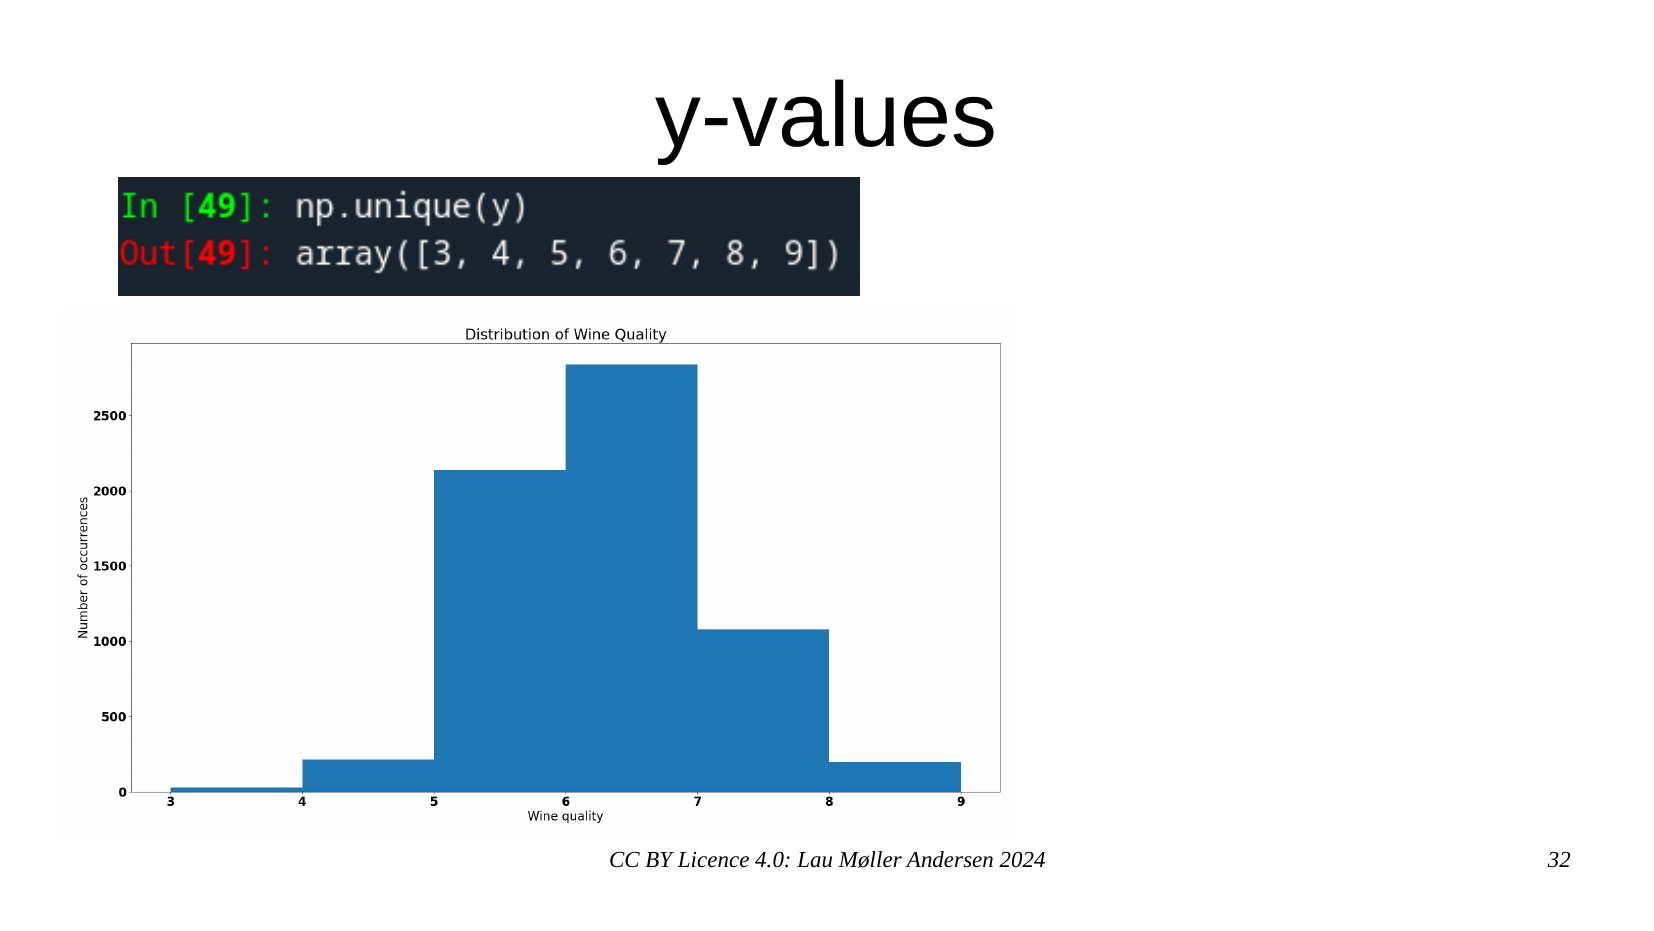

# y-values
CC BY Licence 4.0: Lau Møller Andersen 2024
32